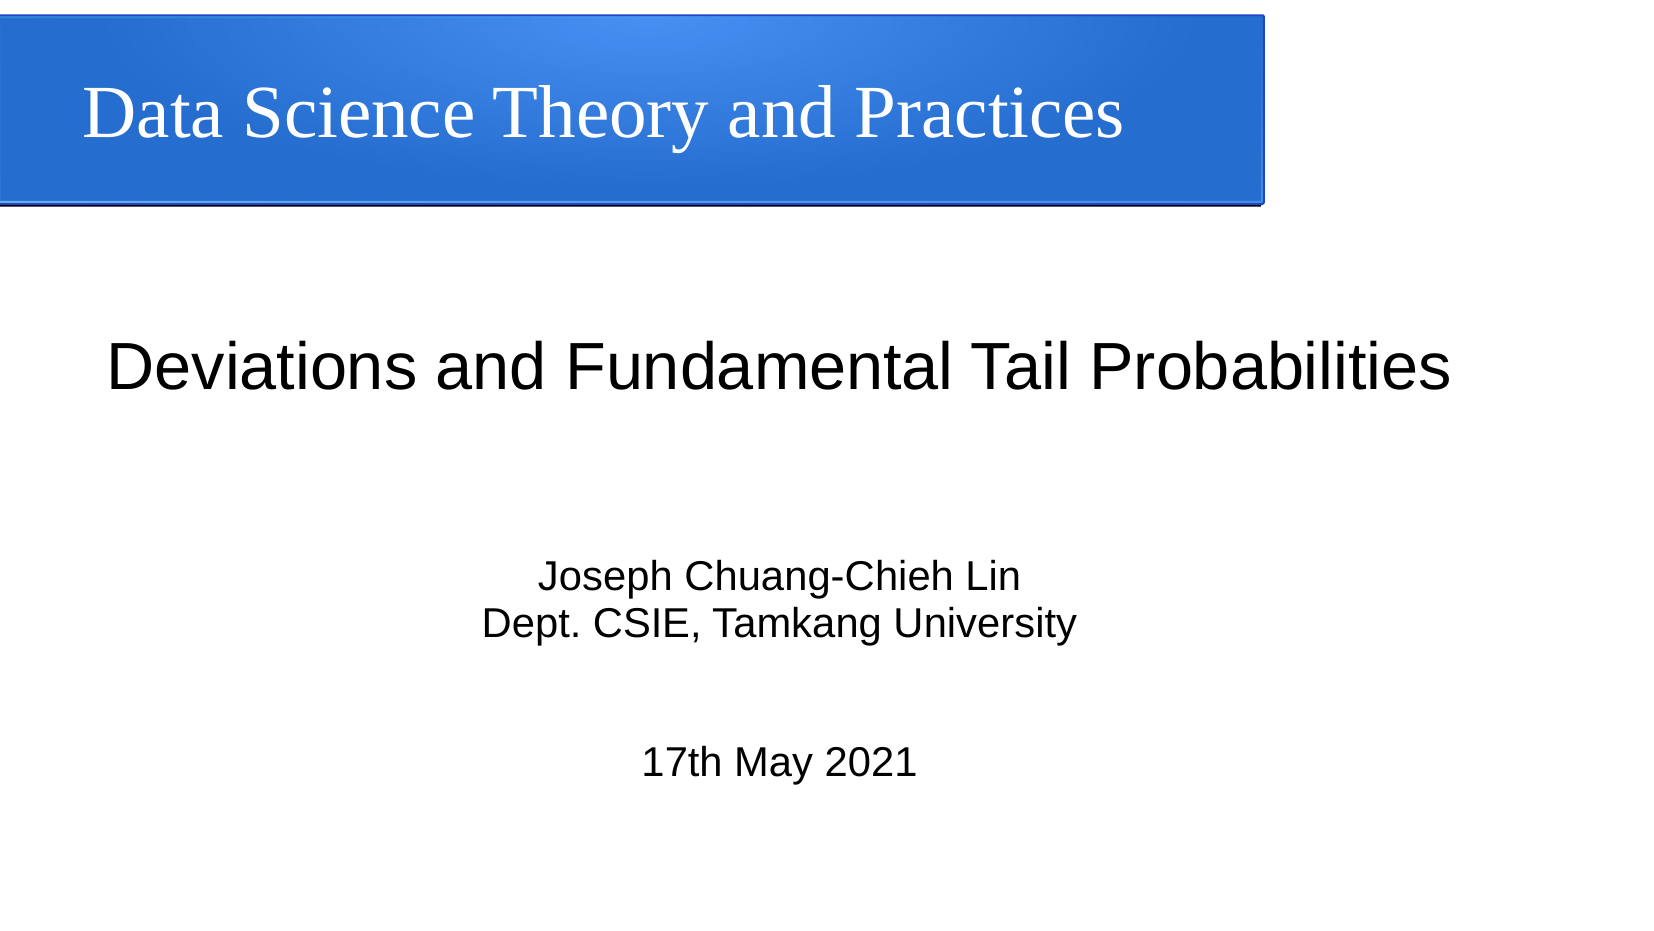

# Data Science Theory and Practices
Deviations and Fundamental Tail Probabilities
Joseph Chuang-Chieh Lin
Dept. CSIE, Tamkang University
17th May 2021